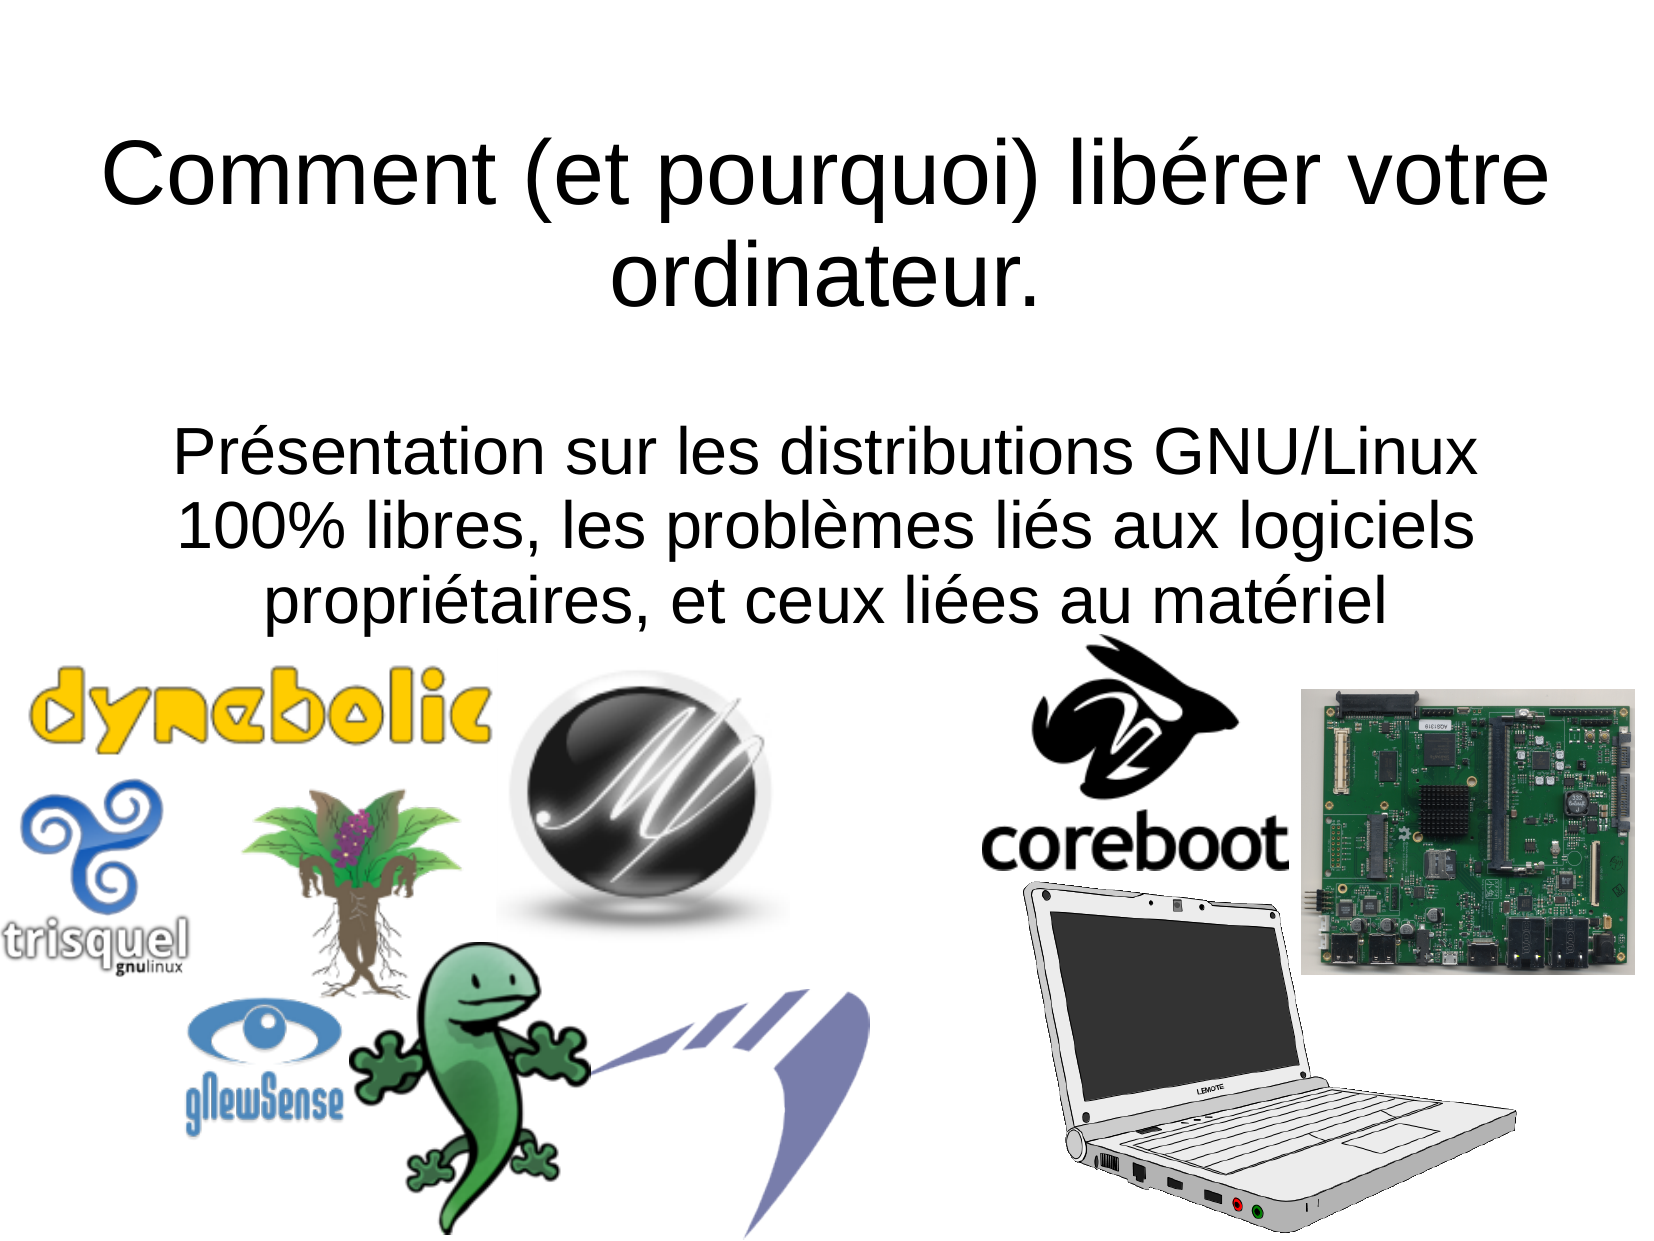

# Comment (et pourquoi) libérer votre ordinateur.
Présentation sur les distributions GNU/Linux 100% libres, les problèmes liés aux logiciels propriétaires, et ceux liées au matériel